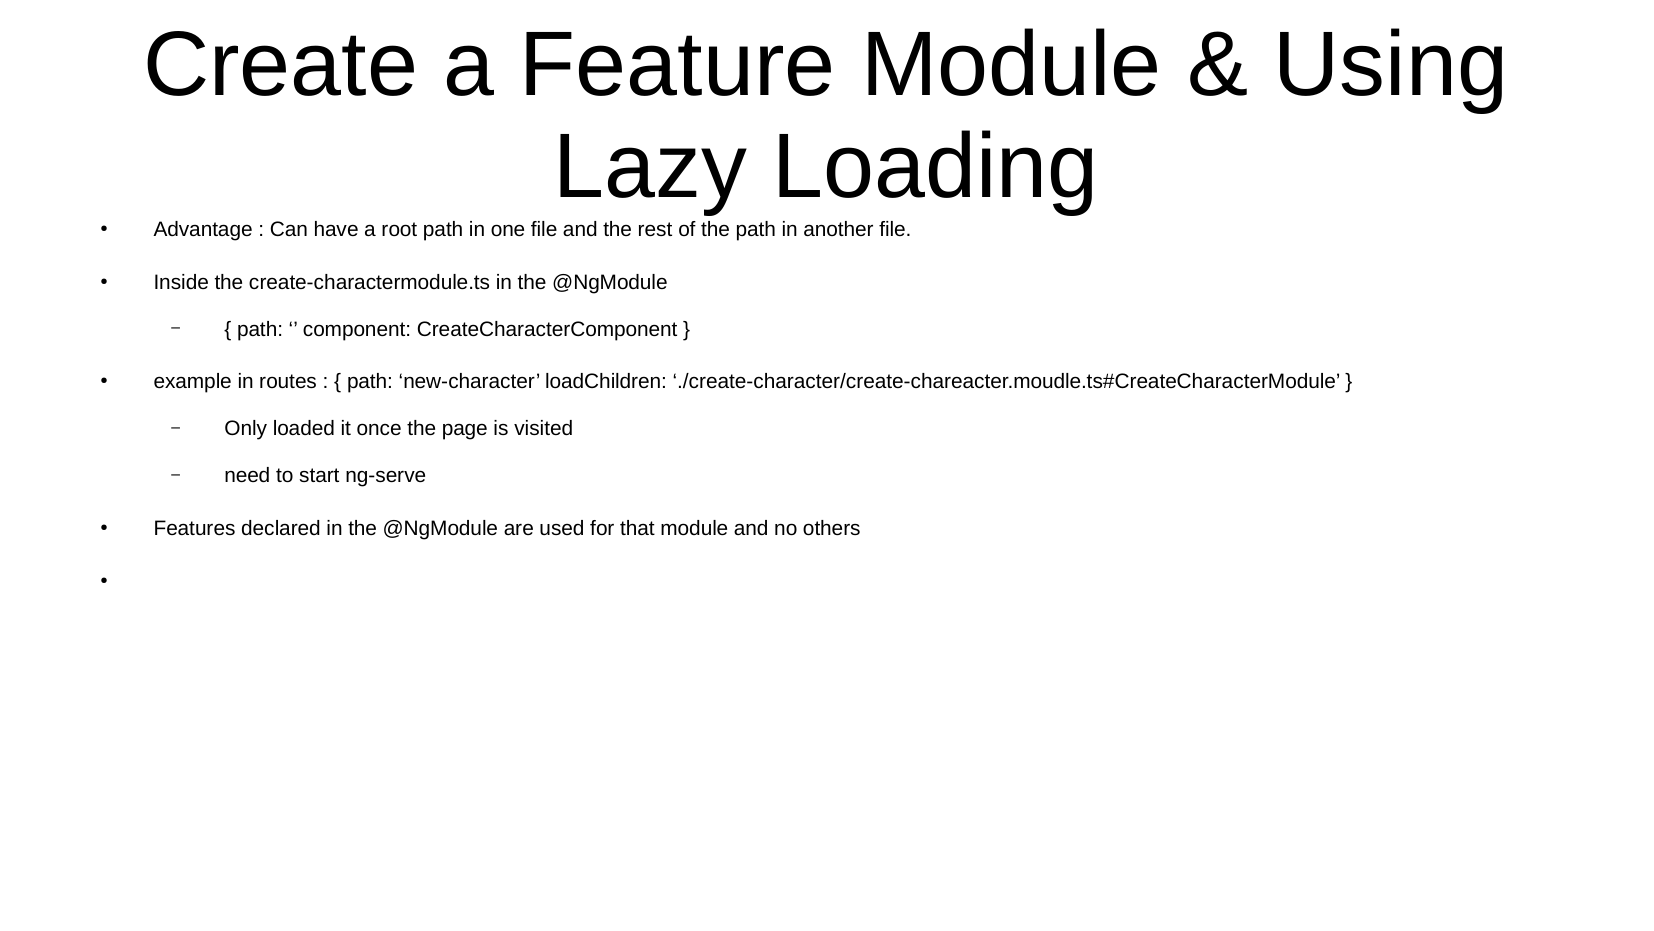

# Create a Feature Module & Using Lazy Loading
Advantage : Can have a root path in one file and the rest of the path in another file.
Inside the create-charactermodule.ts in the @NgModule
{ path: ‘’ component: CreateCharacterComponent }
example in routes : { path: ‘new-character’ loadChildren: ‘./create-character/create-chareacter.moudle.ts#CreateCharacterModule’ }
Only loaded it once the page is visited
need to start ng-serve
Features declared in the @NgModule are used for that module and no others